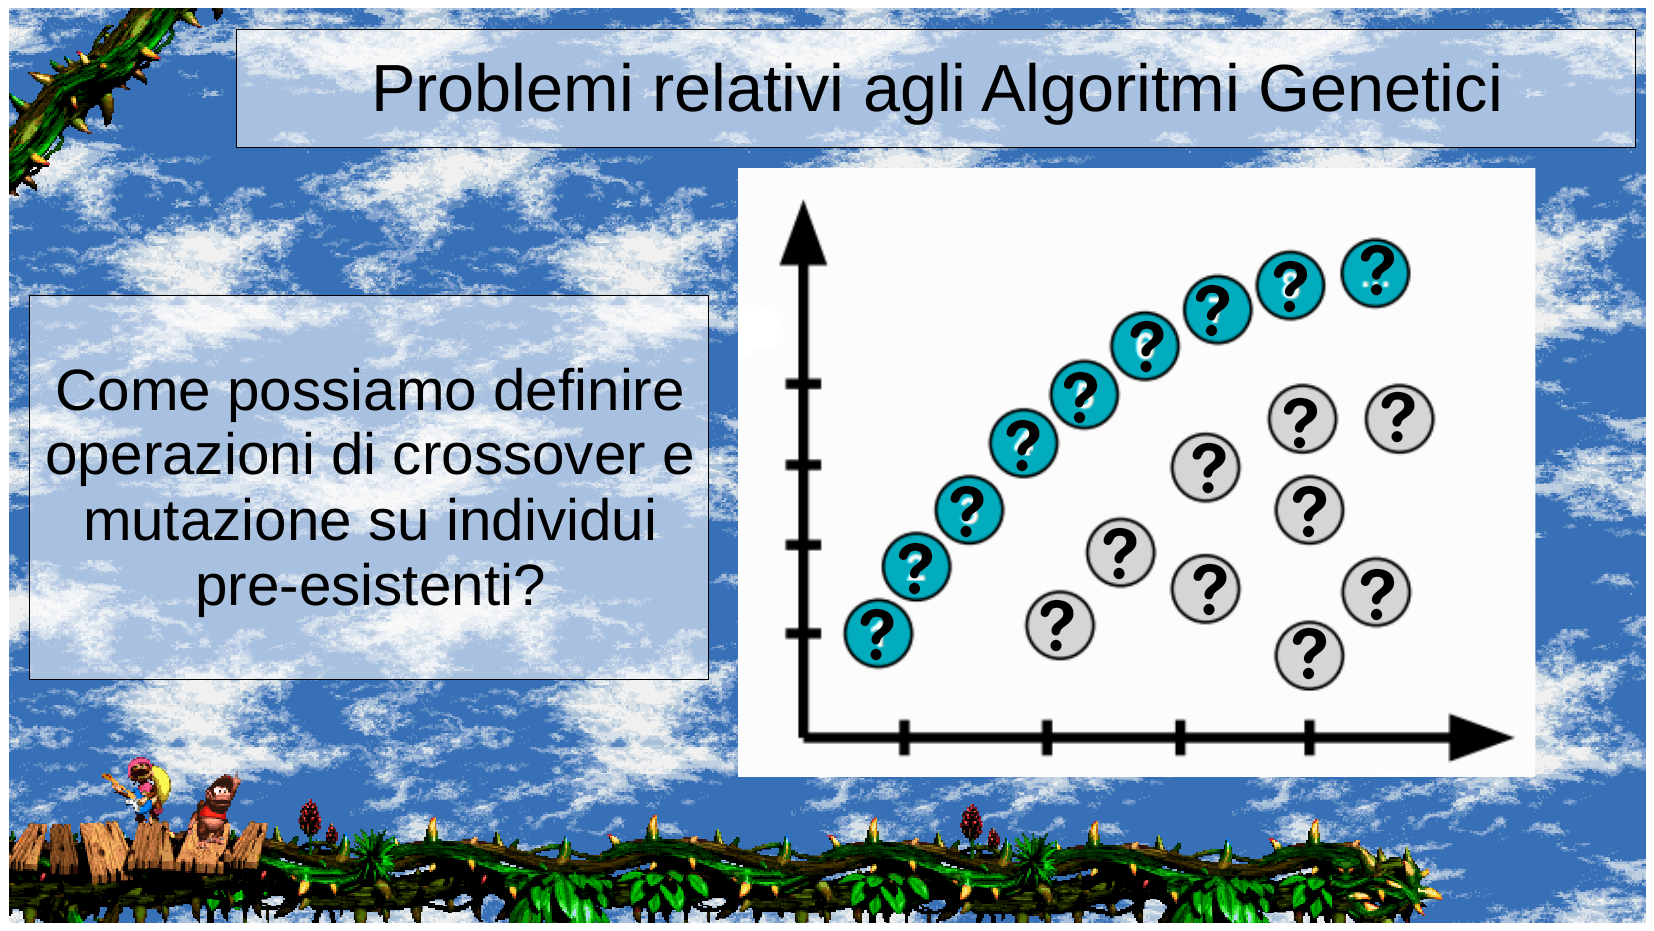

# Problemi relativi agli Algoritmi Genetici
Come possiamo definire operazioni di crossover e mutazione su individui pre-esistenti?